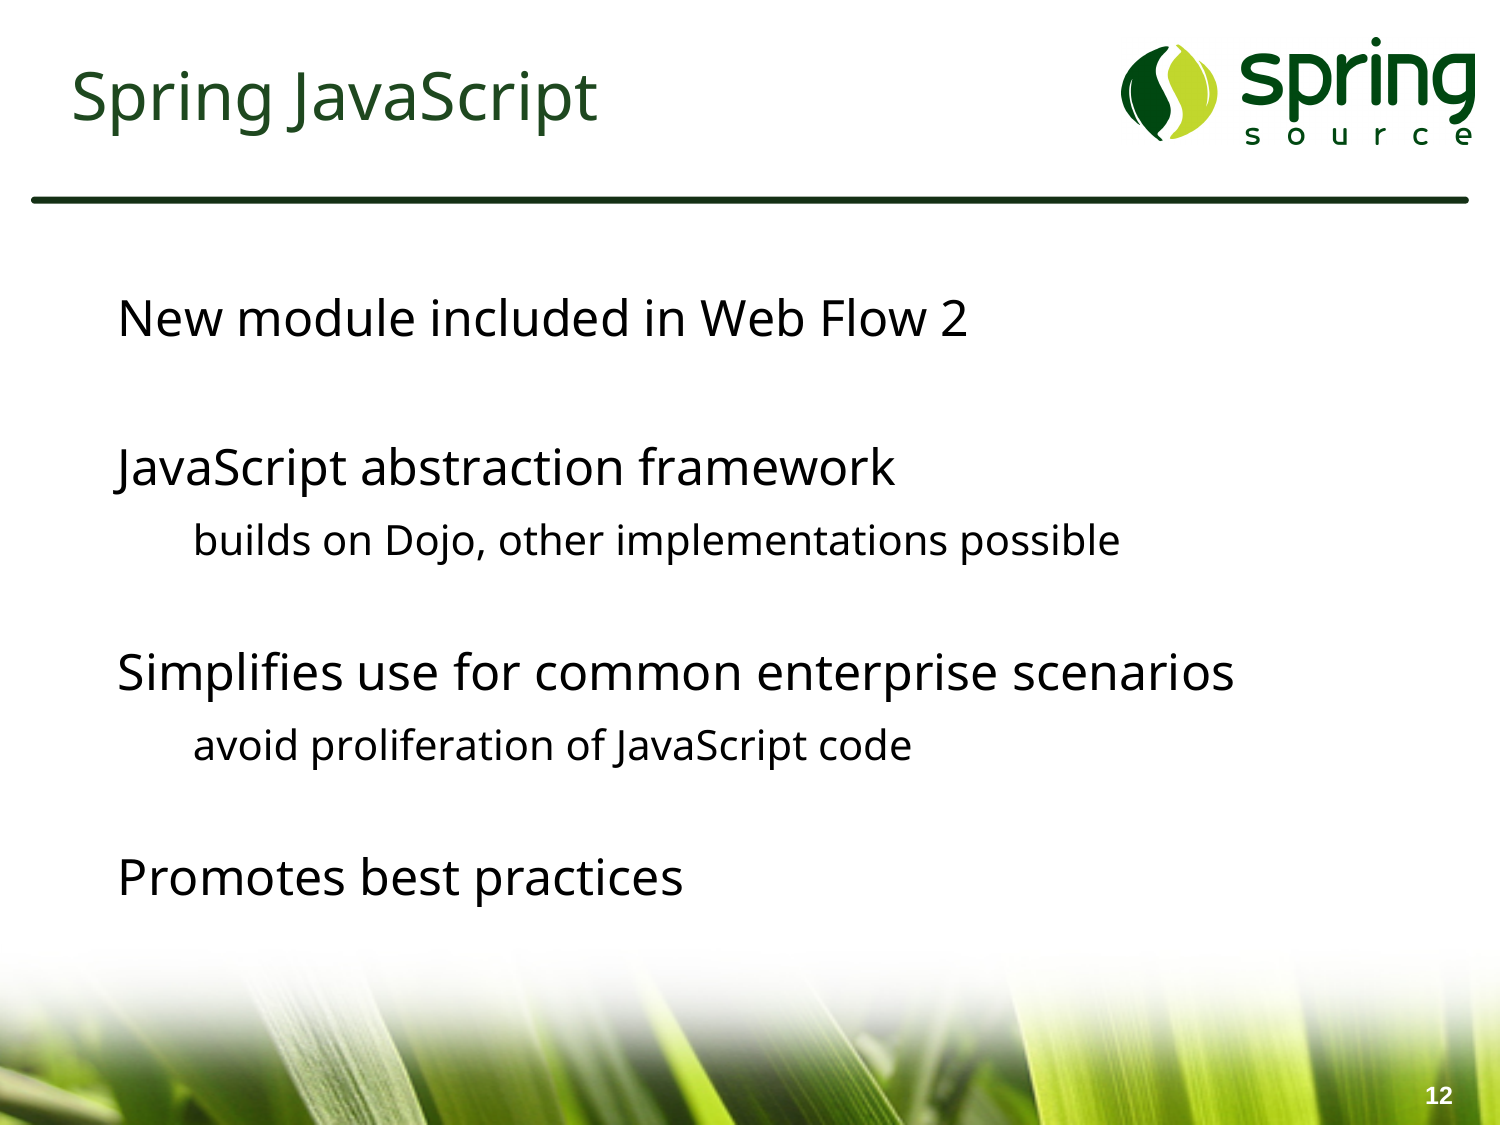

# Spring JavaScript
New module included in Web Flow 2
JavaScript abstraction framework
builds on Dojo, other implementations possible
Simplifies use for common enterprise scenarios
avoid proliferation of JavaScript code
Promotes best practices